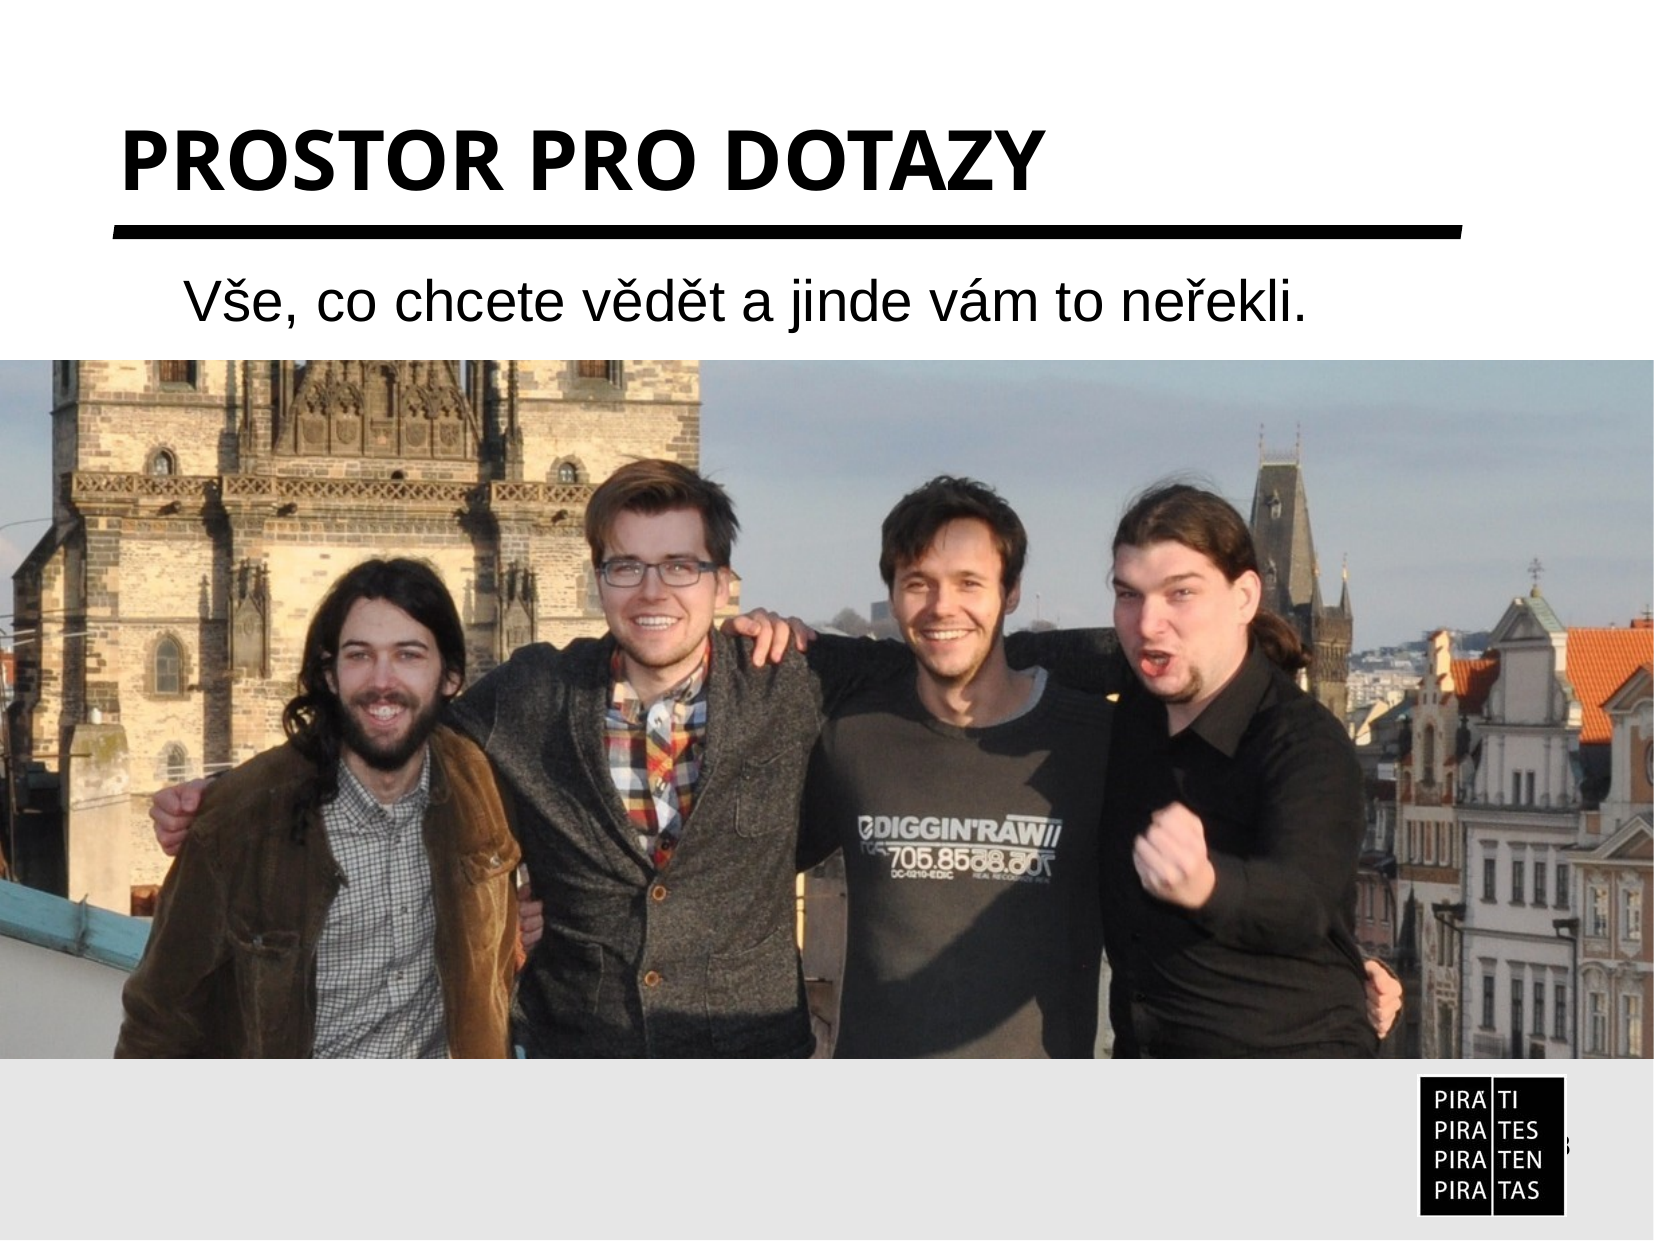

# PROSTOR PRO DOTAZY
Vše, co chcete vědět a jinde vám to neřekli.